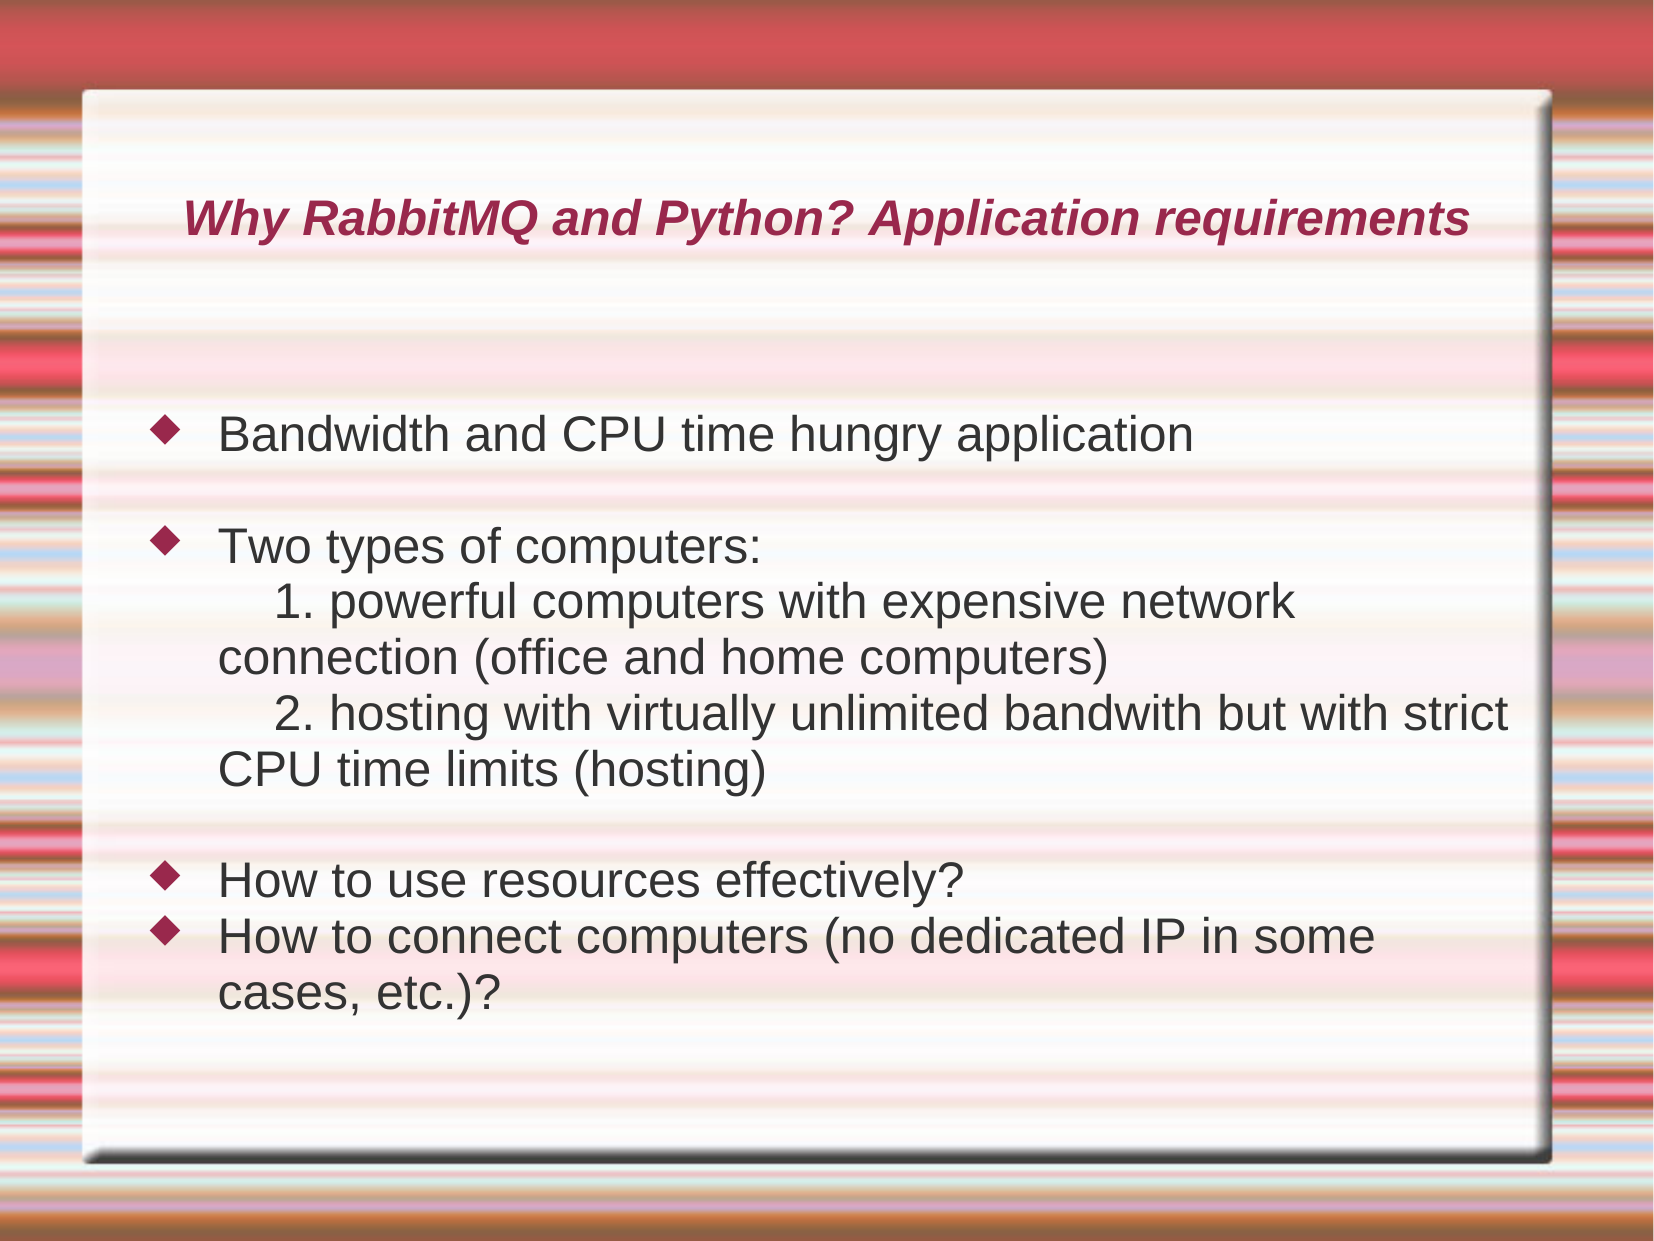

# Why RabbitMQ and Python? Application requirements
Bandwidth and CPU time hungry application
Two types of computers:
 1. powerful computers with expensive network connection (office and home computers)
 2. hosting with virtually unlimited bandwith but with strict CPU time limits (hosting)
How to use resources effectively?
How to connect computers (no dedicated IP in some cases, etc.)?